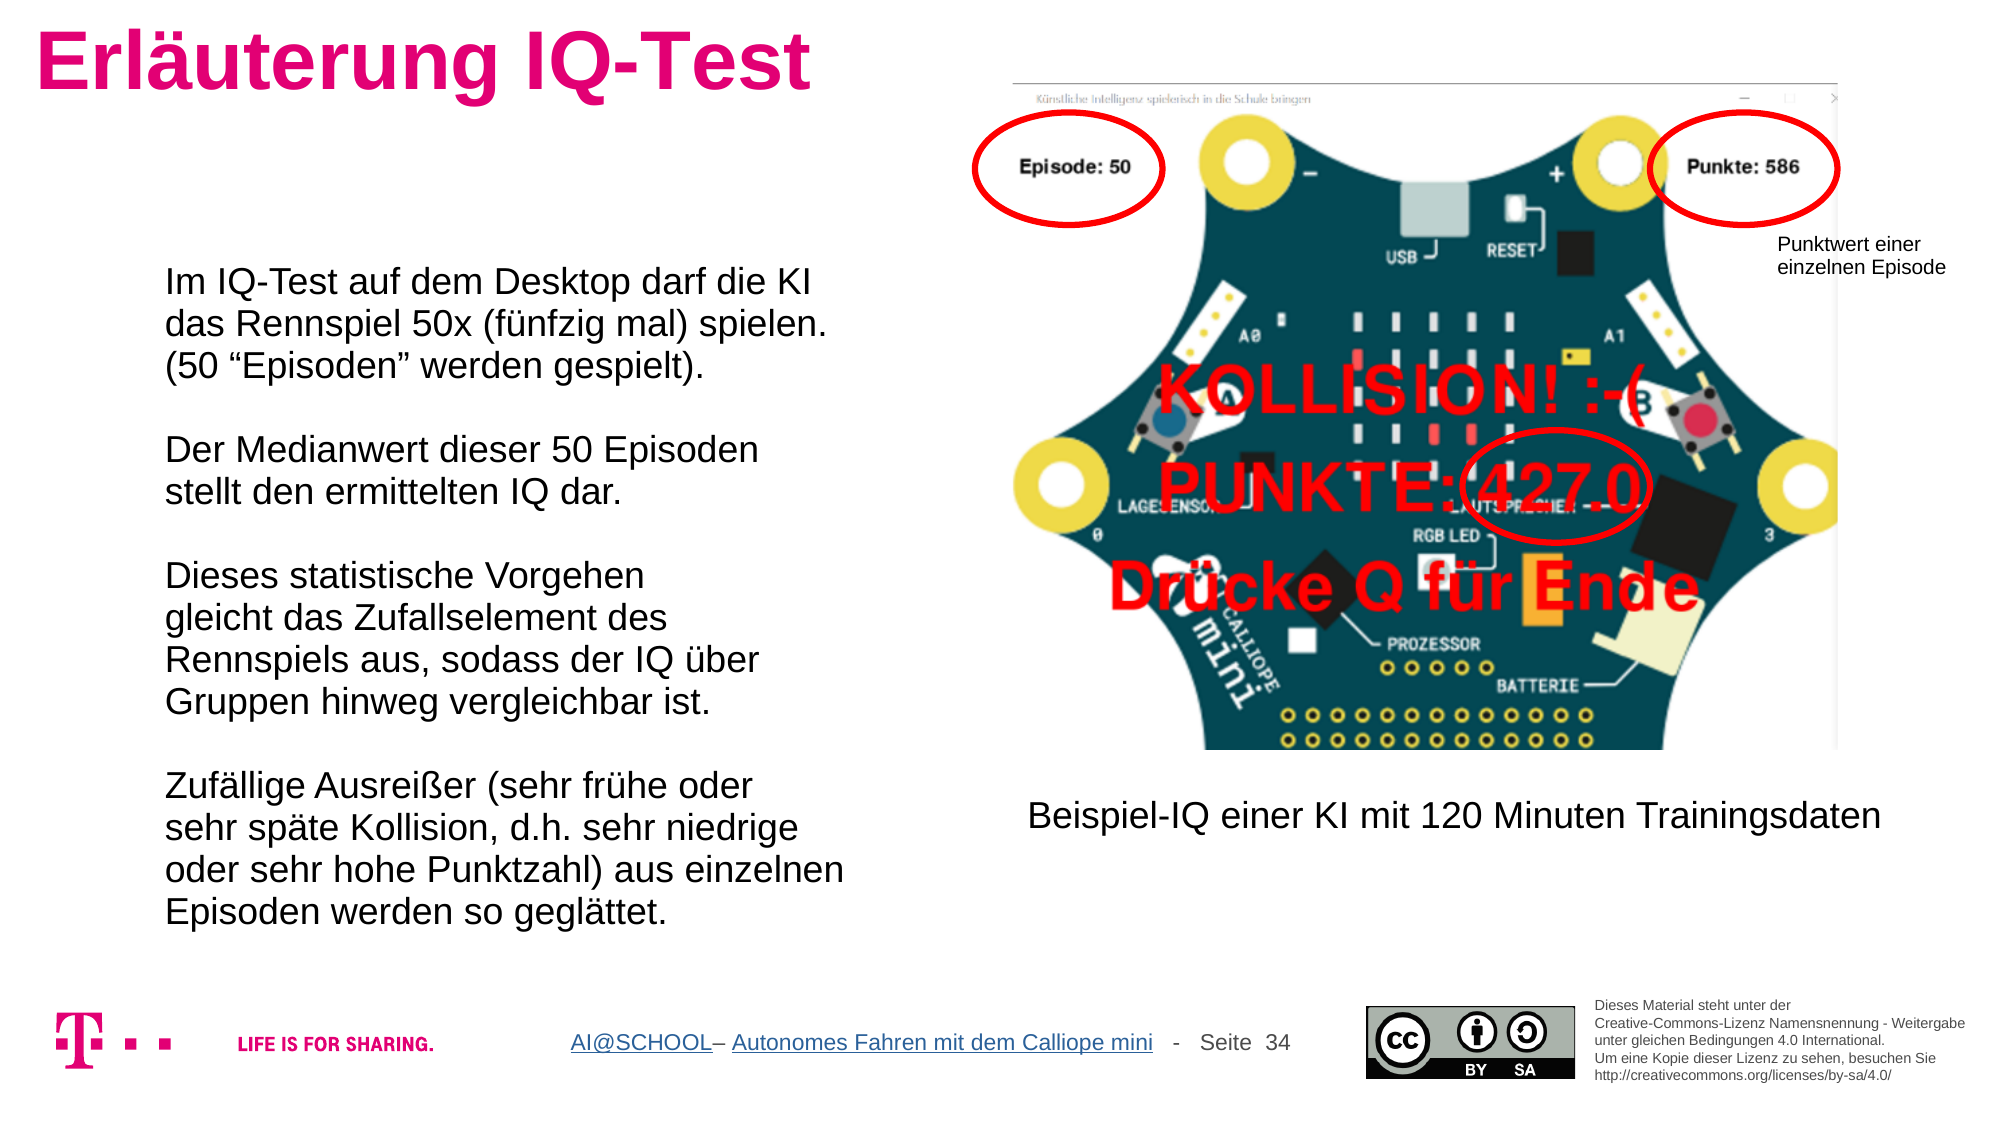

Erläuterung IQ-Test
Punktwert einer
einzelnen Episode
Im IQ-Test auf dem Desktop darf die KI
das Rennspiel 50x (fünfzig mal) spielen.
(50 “Episoden” werden gespielt).
Der Medianwert dieser 50 Episoden
stellt den ermittelten IQ dar.
Dieses statistische Vorgehen
gleicht das Zufallselement des
Rennspiels aus, sodass der IQ über
Gruppen hinweg vergleichbar ist.
Zufällige Ausreißer (sehr frühe oder
sehr späte Kollision, d.h. sehr niedrige
oder sehr hohe Punktzahl) aus einzelnen
Episoden werden so geglättet.
Beispiel-IQ einer KI mit 120 Minuten Trainingsdaten